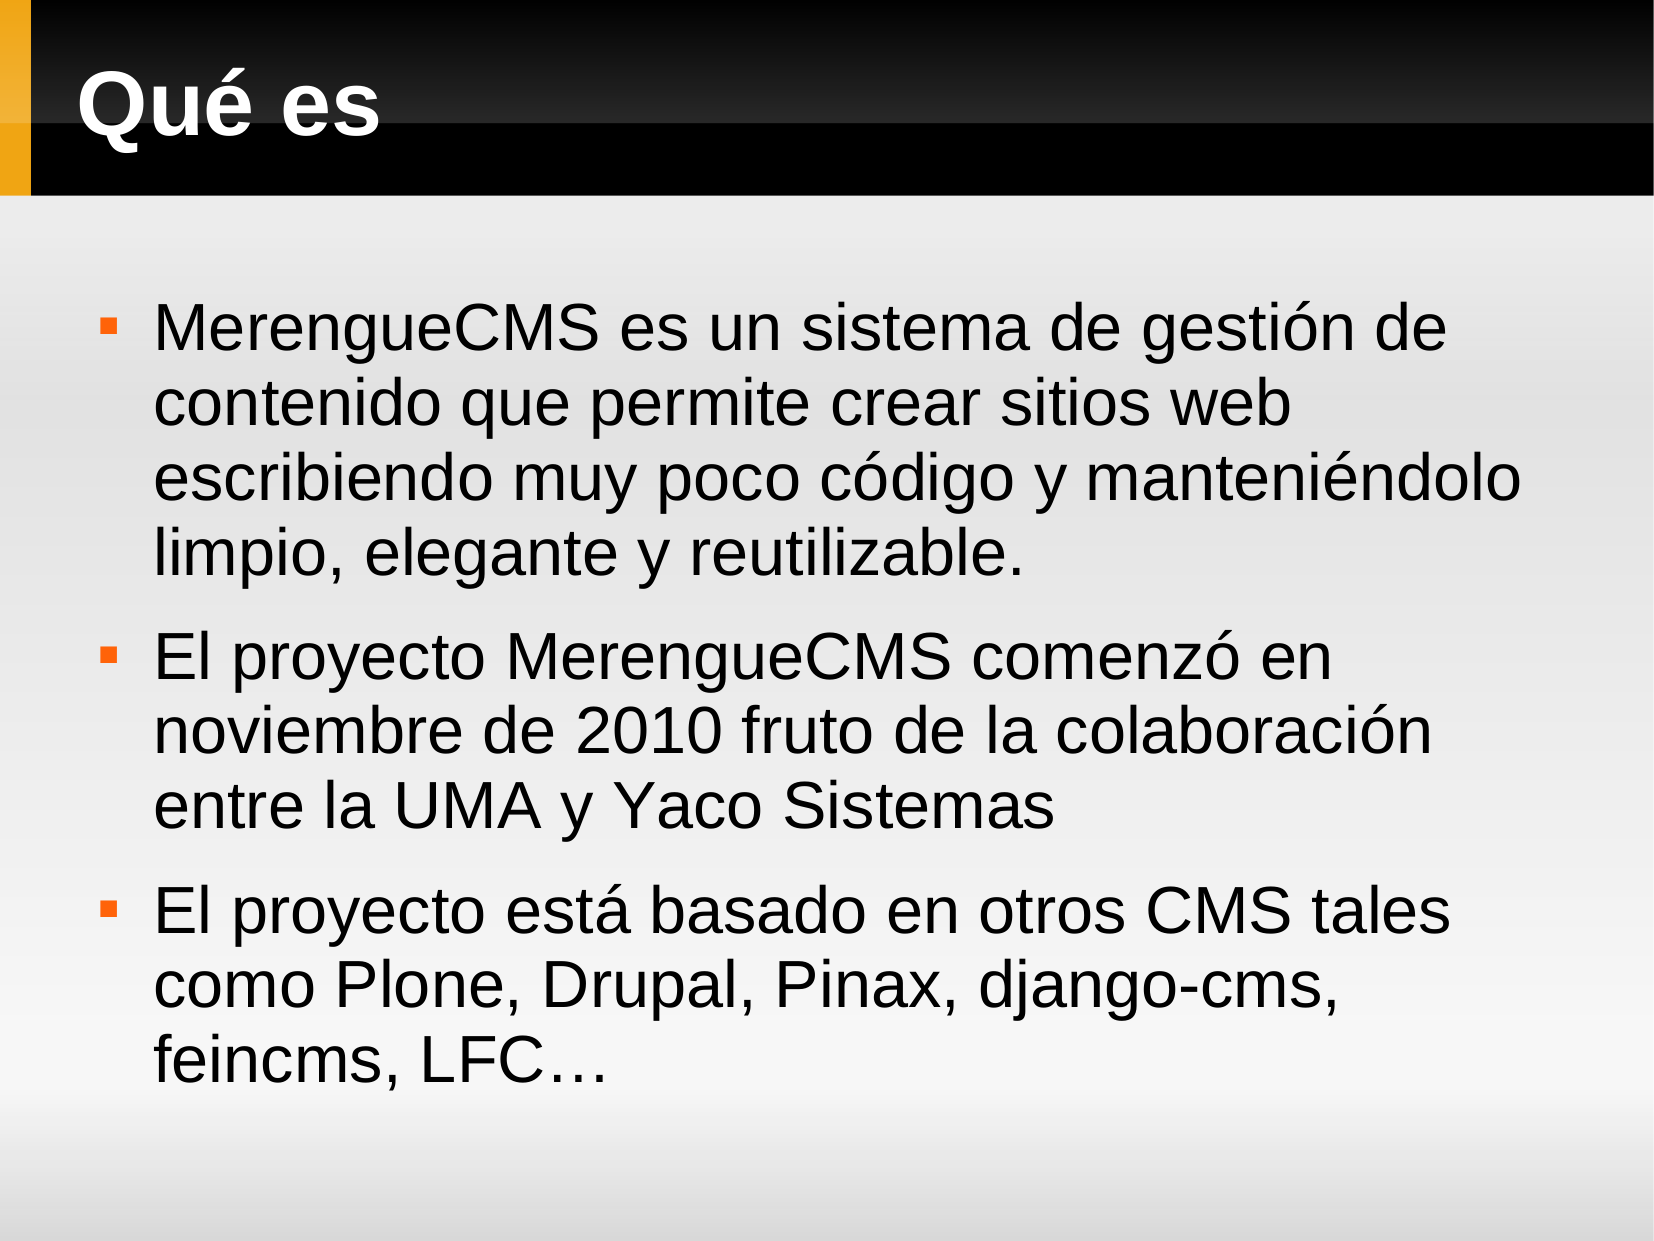

# Qué es
MerengueCMS es un sistema de gestión de contenido que permite crear sitios web escribiendo muy poco código y manteniéndolo limpio, elegante y reutilizable.
El proyecto MerengueCMS comenzó en noviembre de 2010 fruto de la colaboración entre la UMA y Yaco Sistemas
El proyecto está basado en otros CMS tales como Plone, Drupal, Pinax, django-cms, feincms, LFC…